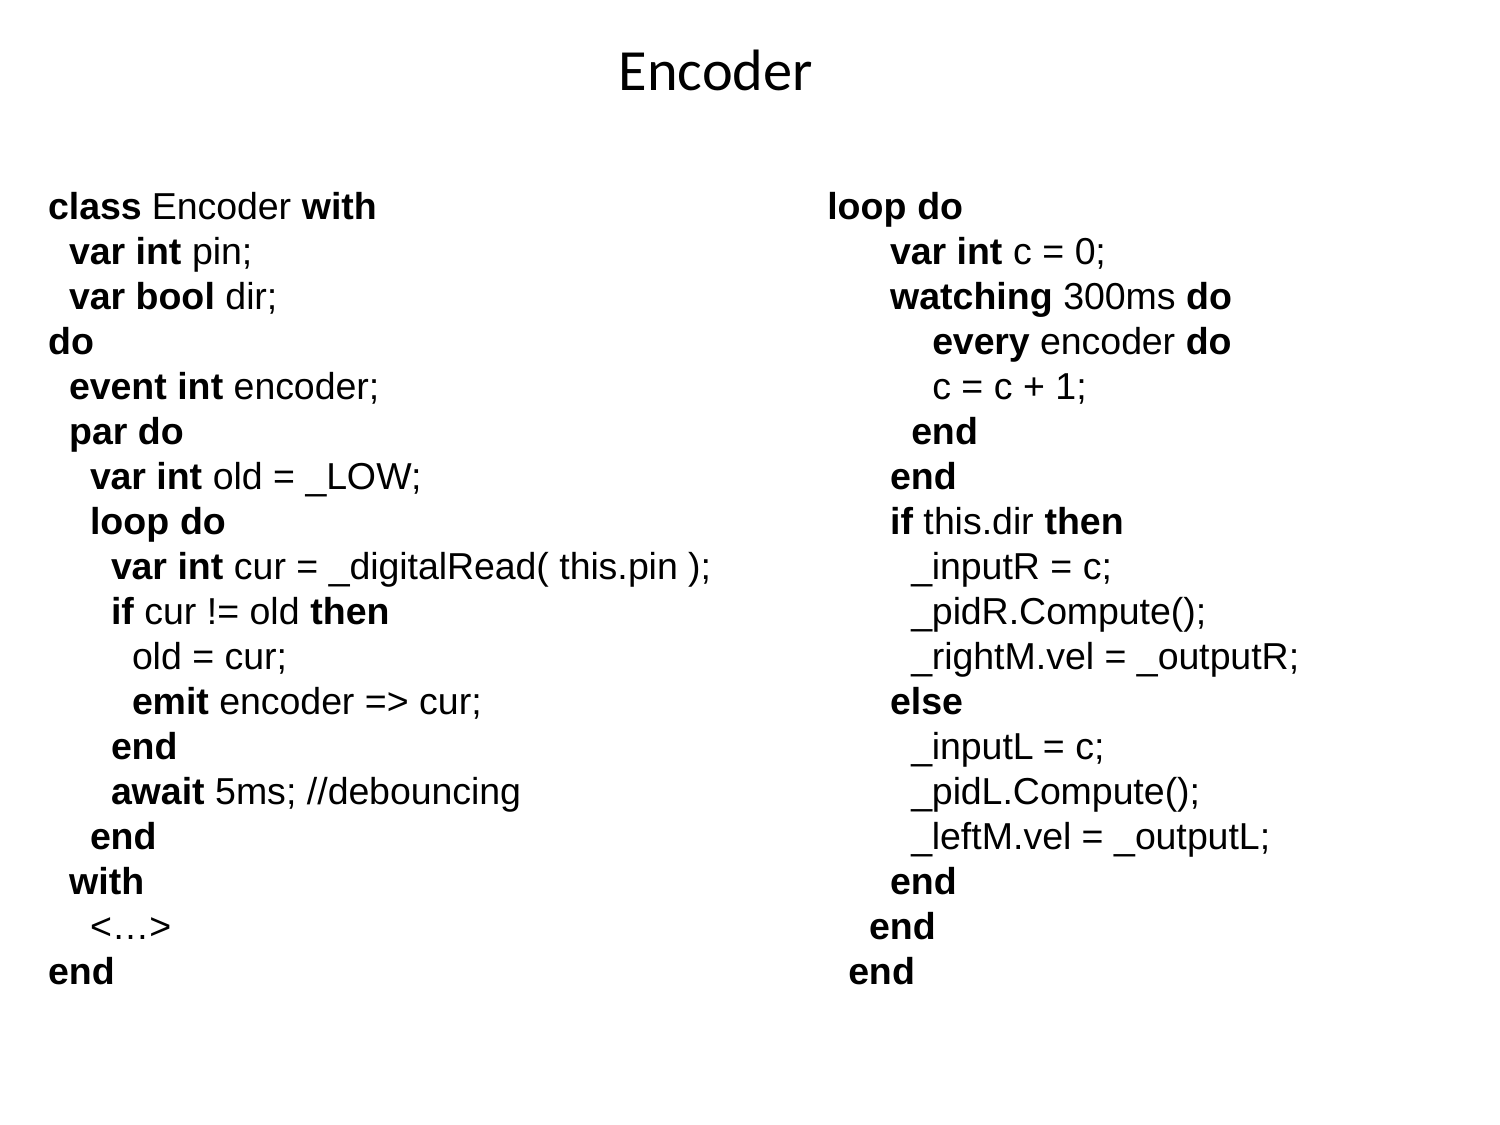

Encoder
class Encoder with
 var int pin;
 var bool dir;
do
 event int encoder;
 par do
 var int old = _LOW;
 loop do
 var int cur = _digitalRead( this.pin );
 if cur != old then
 old = cur;
 emit encoder => cur;
 end
 await 5ms; //debouncing
 end
 with
 <…>
end
loop do
 var int c = 0;
 watching 300ms do
 every encoder do
 c = c + 1;
 end
 end
 if this.dir then
 _inputR = c;
 _pidR.Compute();
 _rightM.vel = _outputR;
 else
 _inputL = c;
 _pidL.Compute();
 _leftM.vel = _outputL;
 end
 end
 end